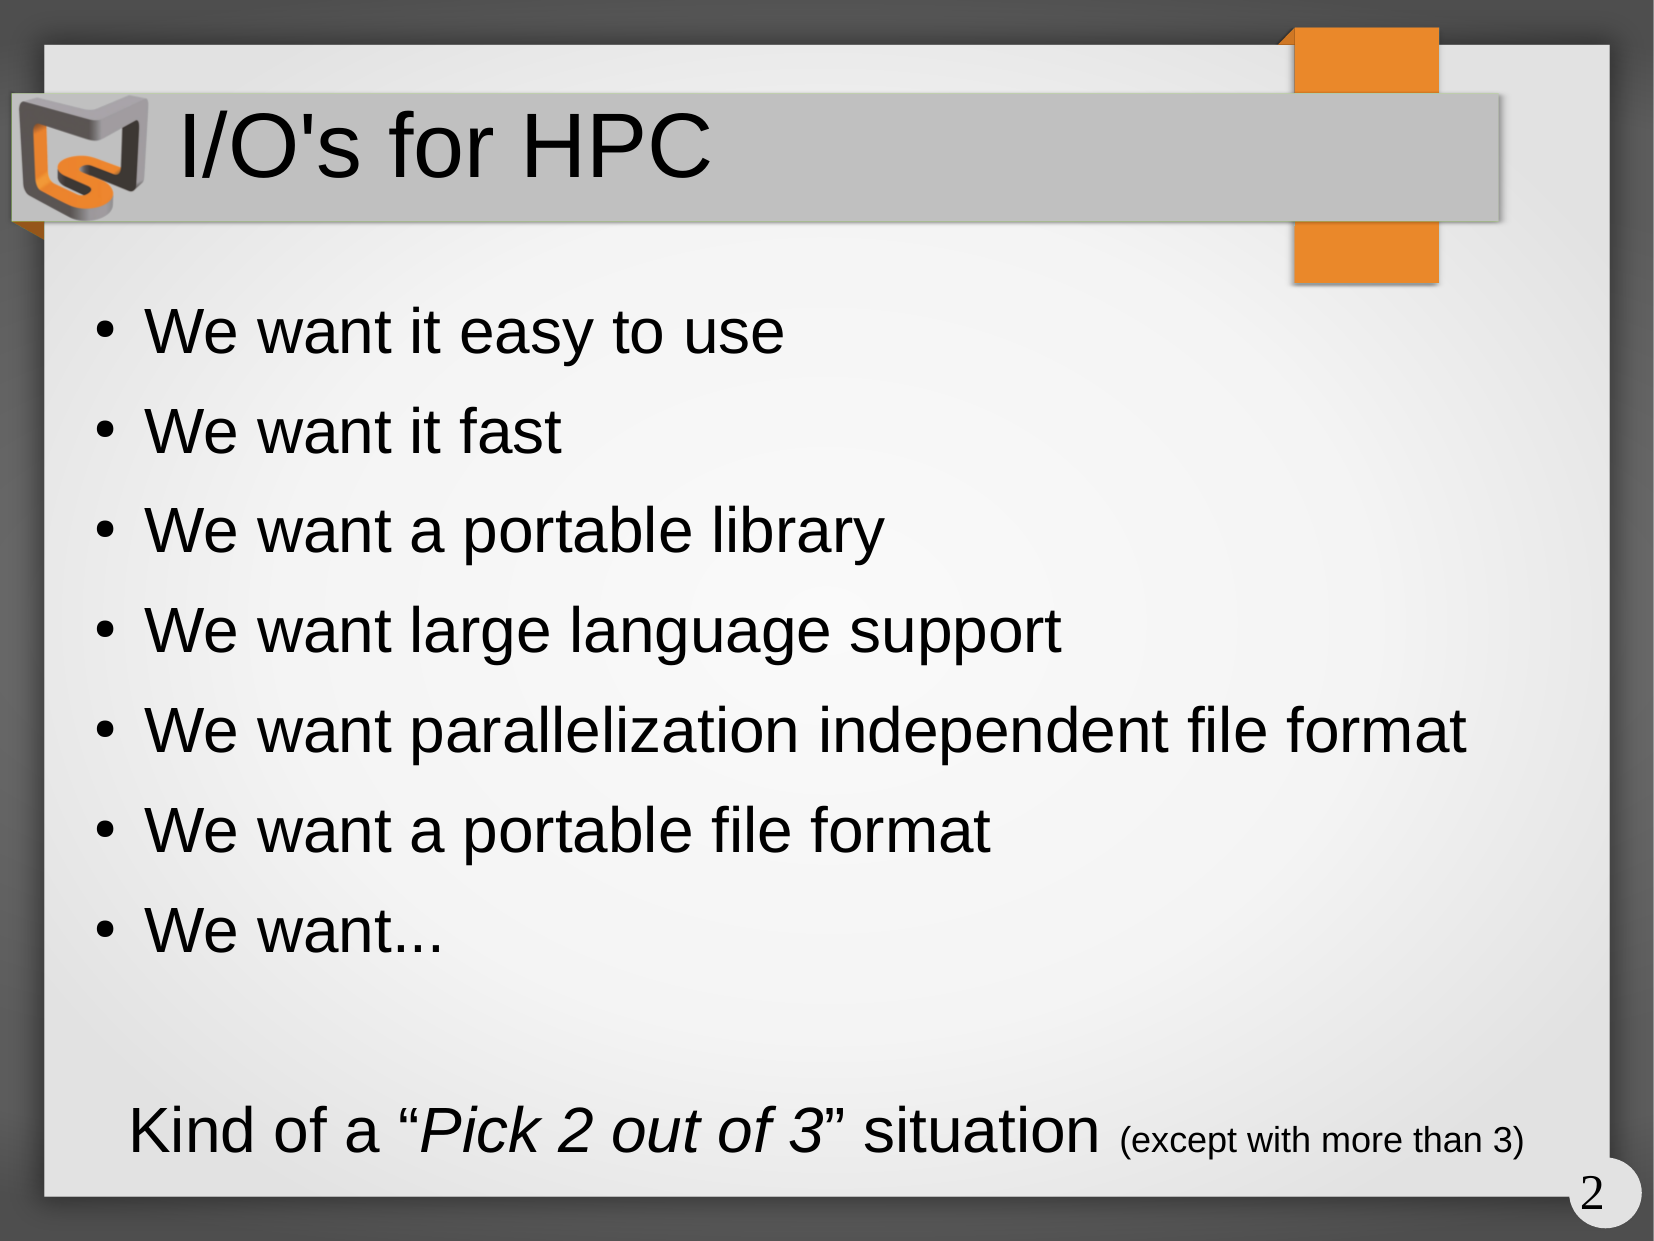

# I/O's for HPC
We want it easy to use
We want it fast
We want a portable library
We want large language support
We want parallelization independent file format
We want a portable file format
We want...
Kind of a “Pick 2 out of 3” situation (except with more than 3)